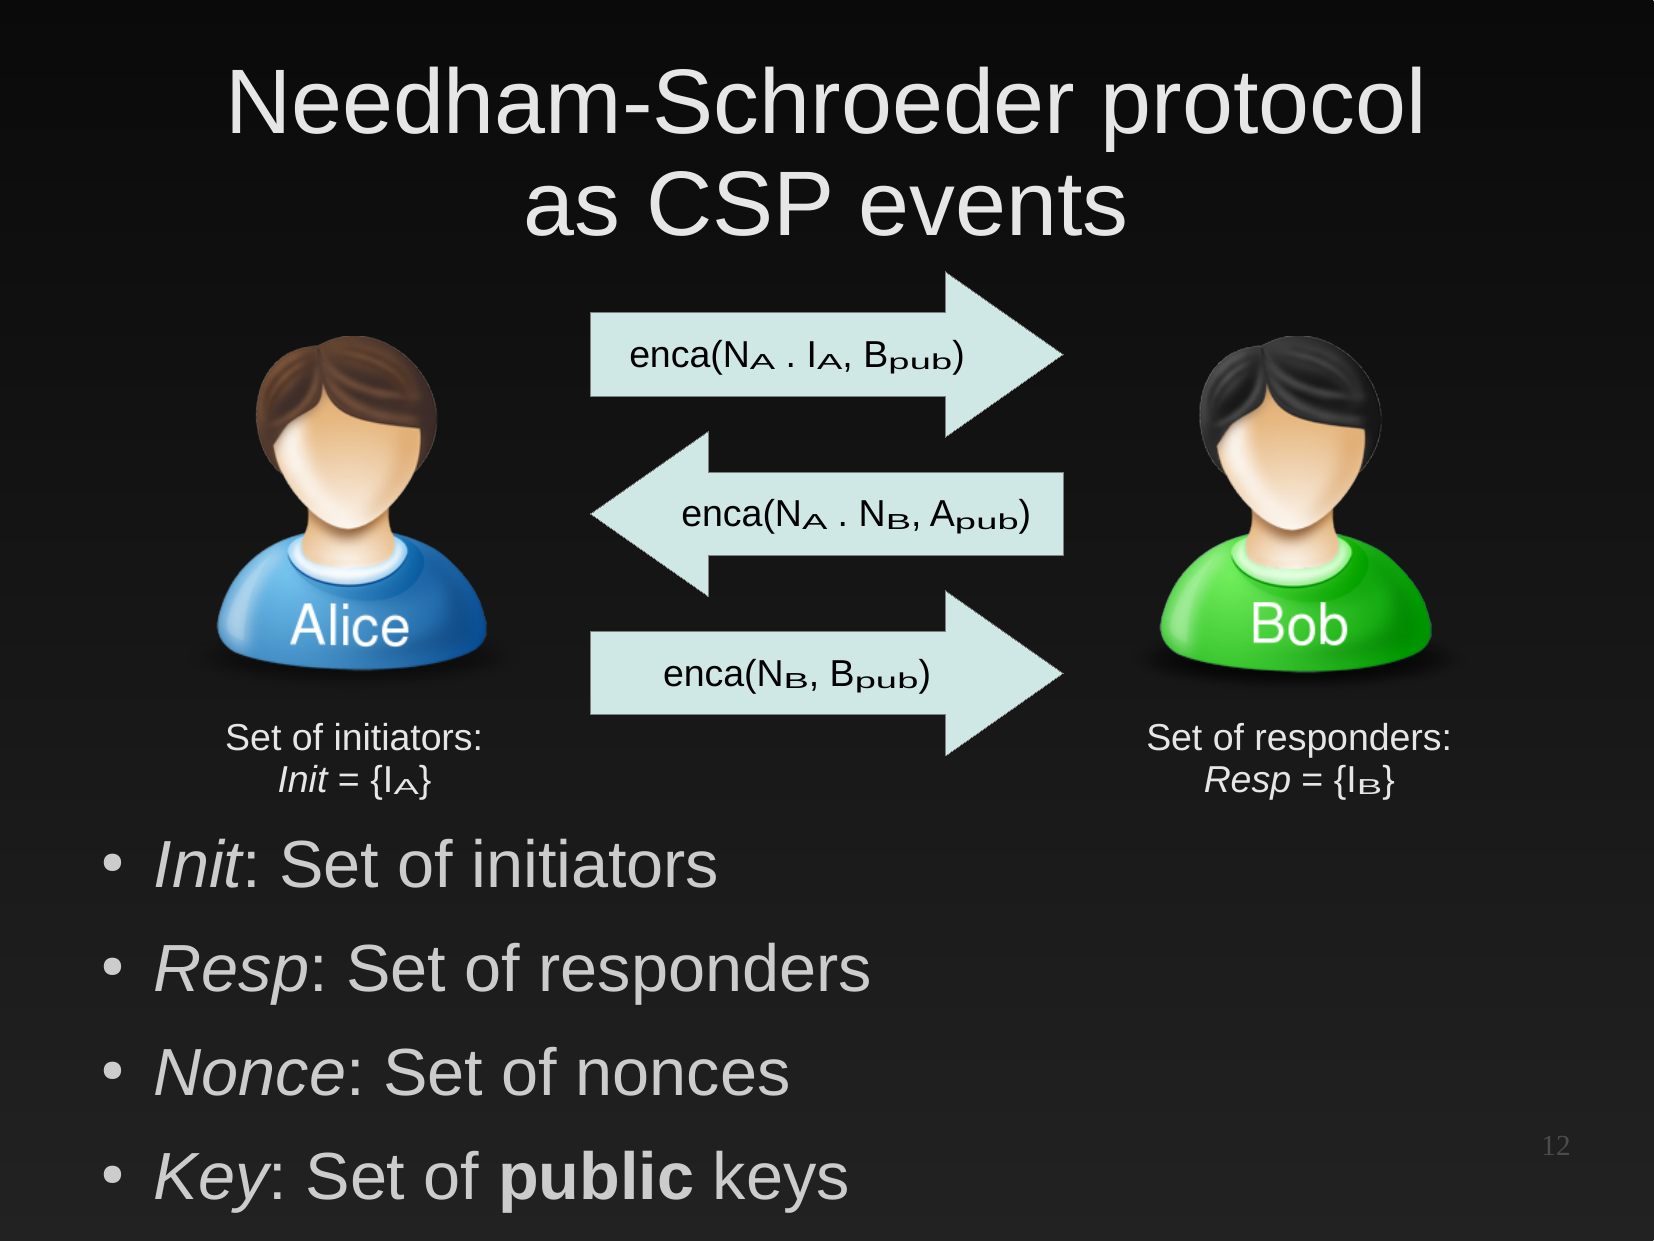

# Needham-Schroeder protocol as CSP events
enca(NA . IA, Bpub)
enca(NA . NB, Apub)
enca(NB, Bpub)
Set of initiators:
Init = {IA}
Set of responders:
Resp = {IB}
Init: Set of initiators
Resp: Set of responders
Nonce: Set of nonces
Key: Set of public keys
12